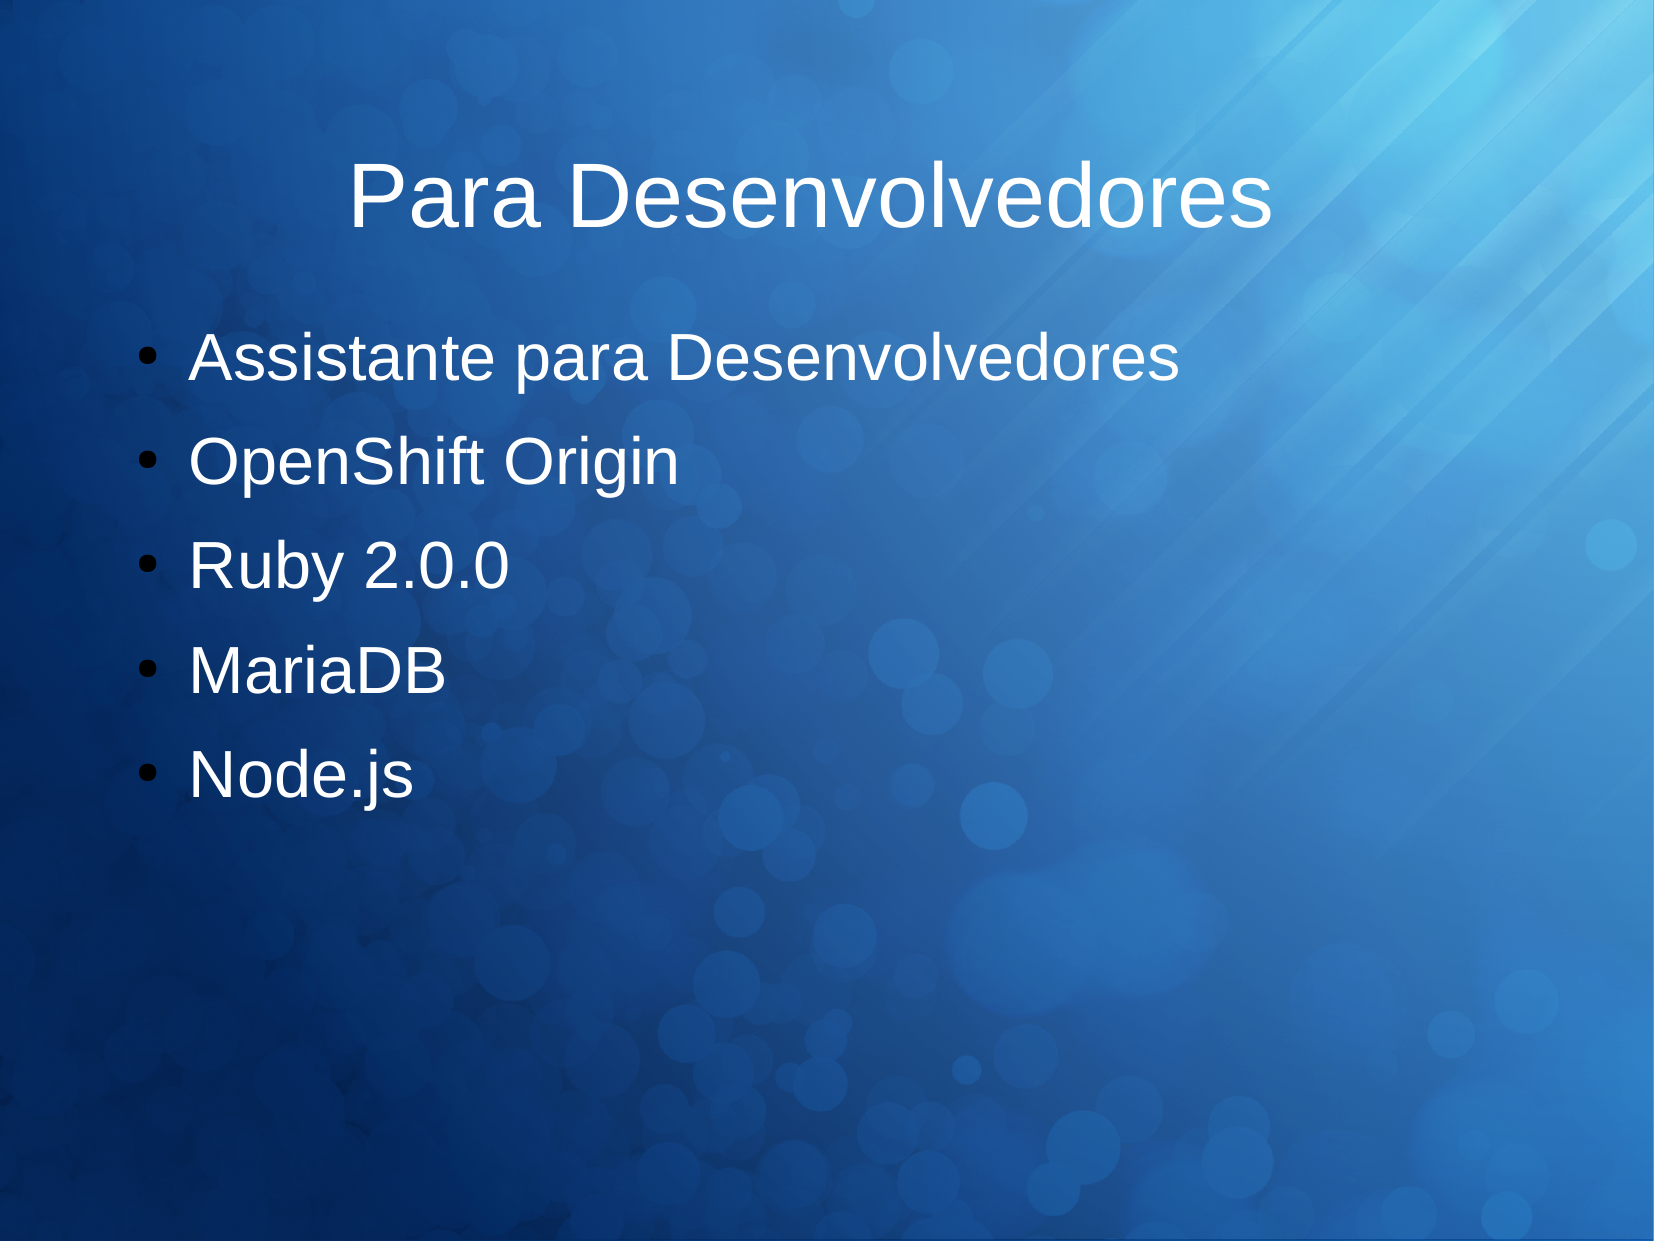

# Para Desenvolvedores
Assistante para Desenvolvedores
OpenShift Origin
Ruby 2.0.0
MariaDB
Node.js